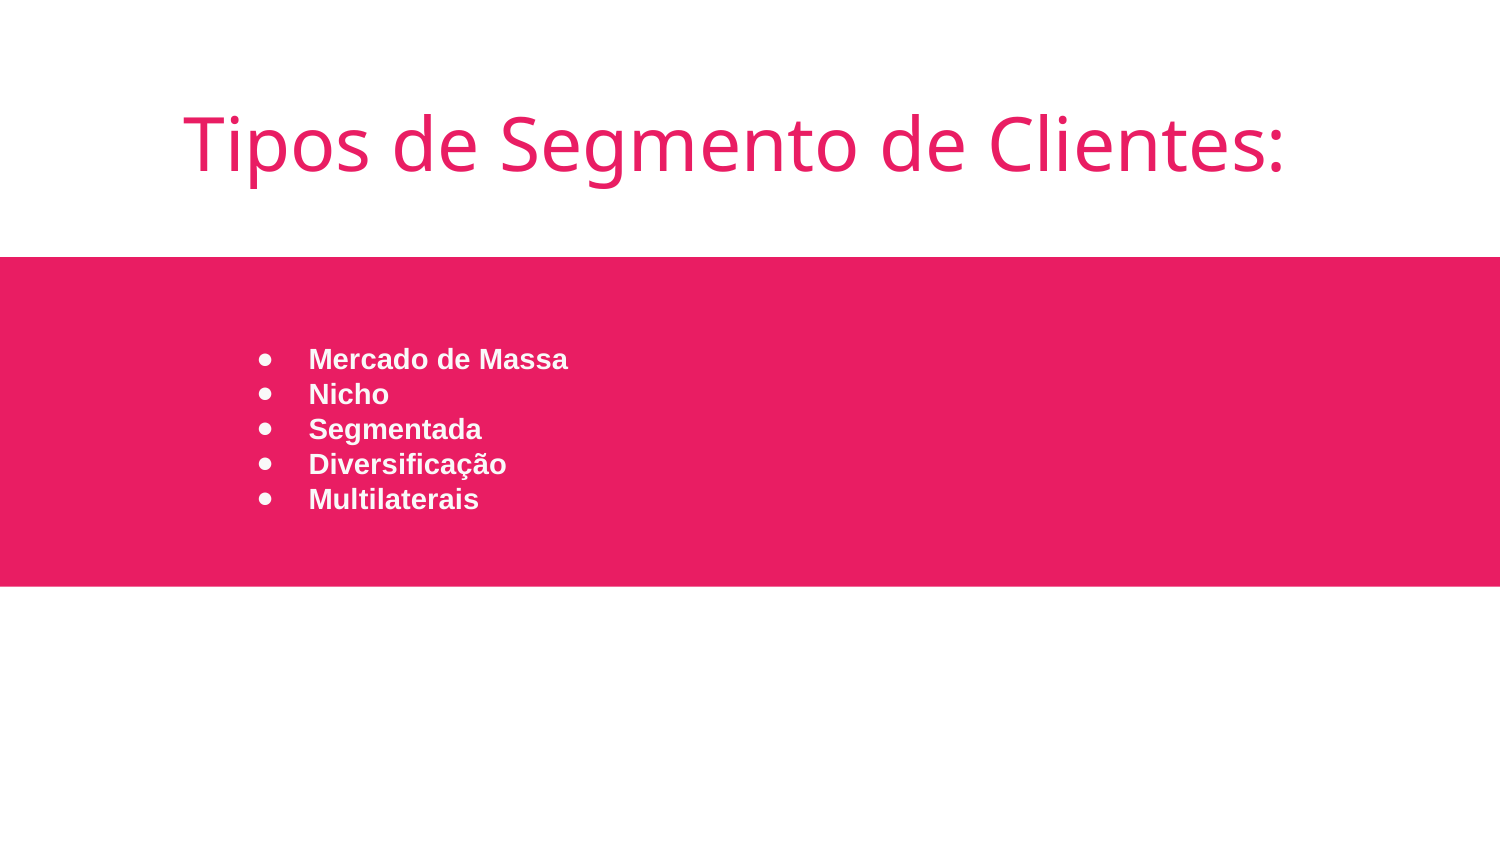

# Tipos de Segmento de Clientes:
Mercado de Massa
Nicho
Segmentada
Diversificação
Multilaterais